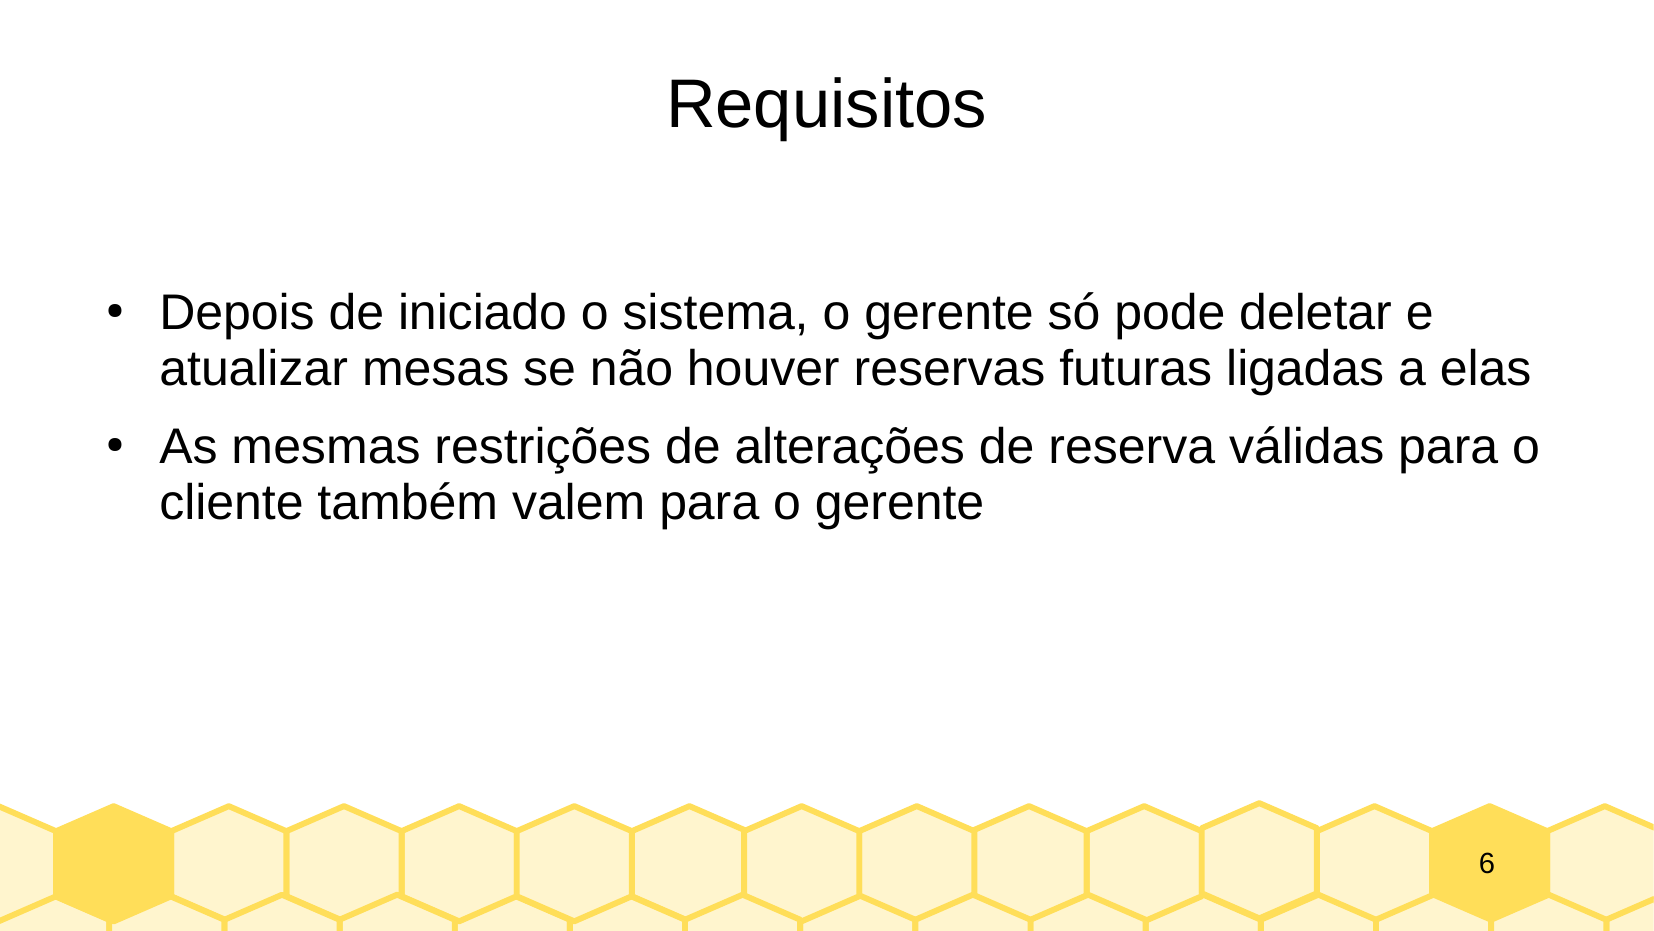

# Requisitos
Depois de iniciado o sistema, o gerente só pode deletar e atualizar mesas se não houver reservas futuras ligadas a elas
As mesmas restrições de alterações de reserva válidas para o cliente também valem para o gerente